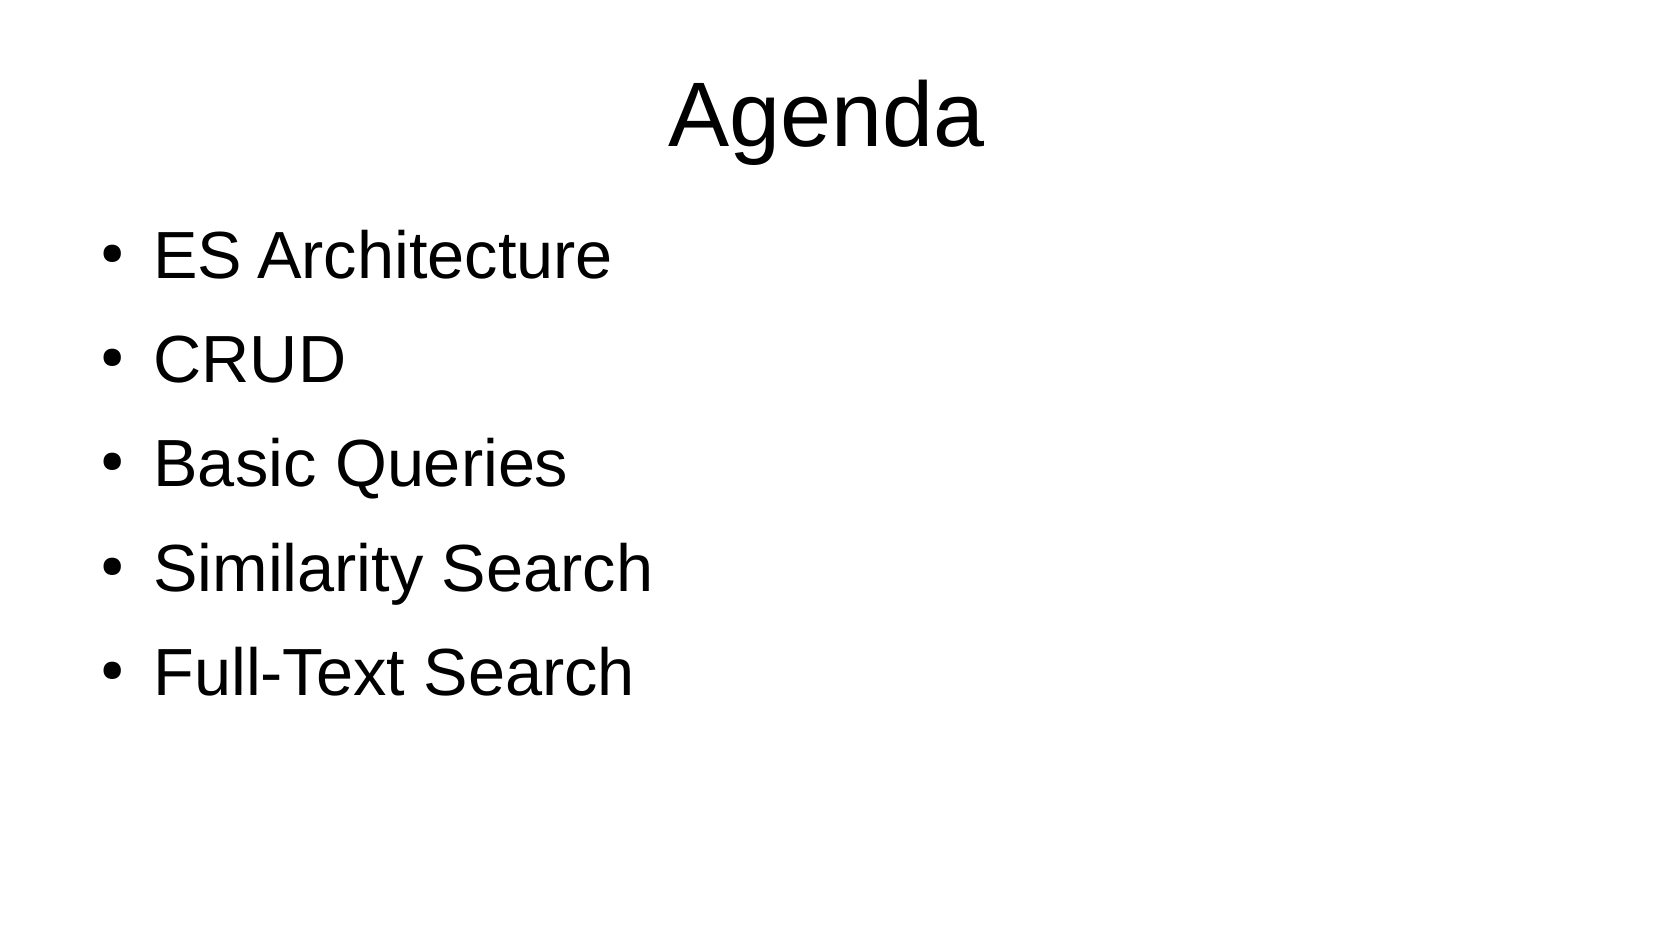

# Agenda
ES Architecture
CRUD
Basic Queries
Similarity Search
Full-Text Search